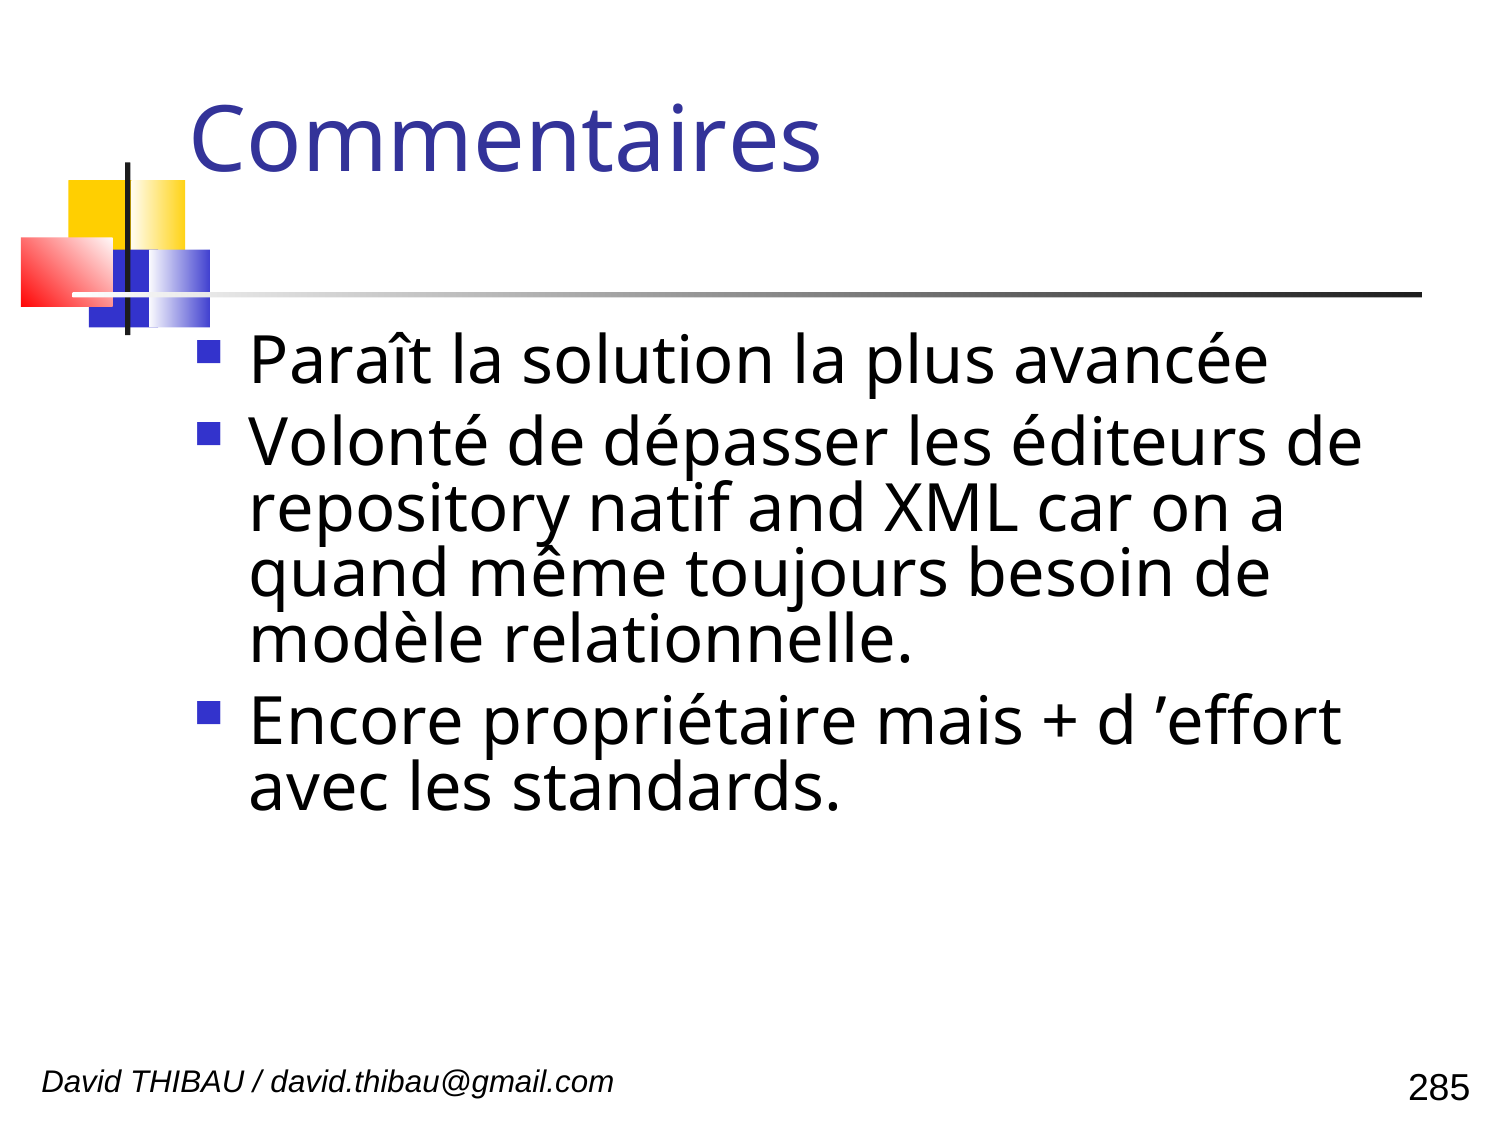

# Commentaires
Paraît la solution la plus avancée
Volonté de dépasser les éditeurs de repository natif and XML car on a quand même toujours besoin de modèle relationnelle.
Encore propriétaire mais + d ’effort avec les standards.